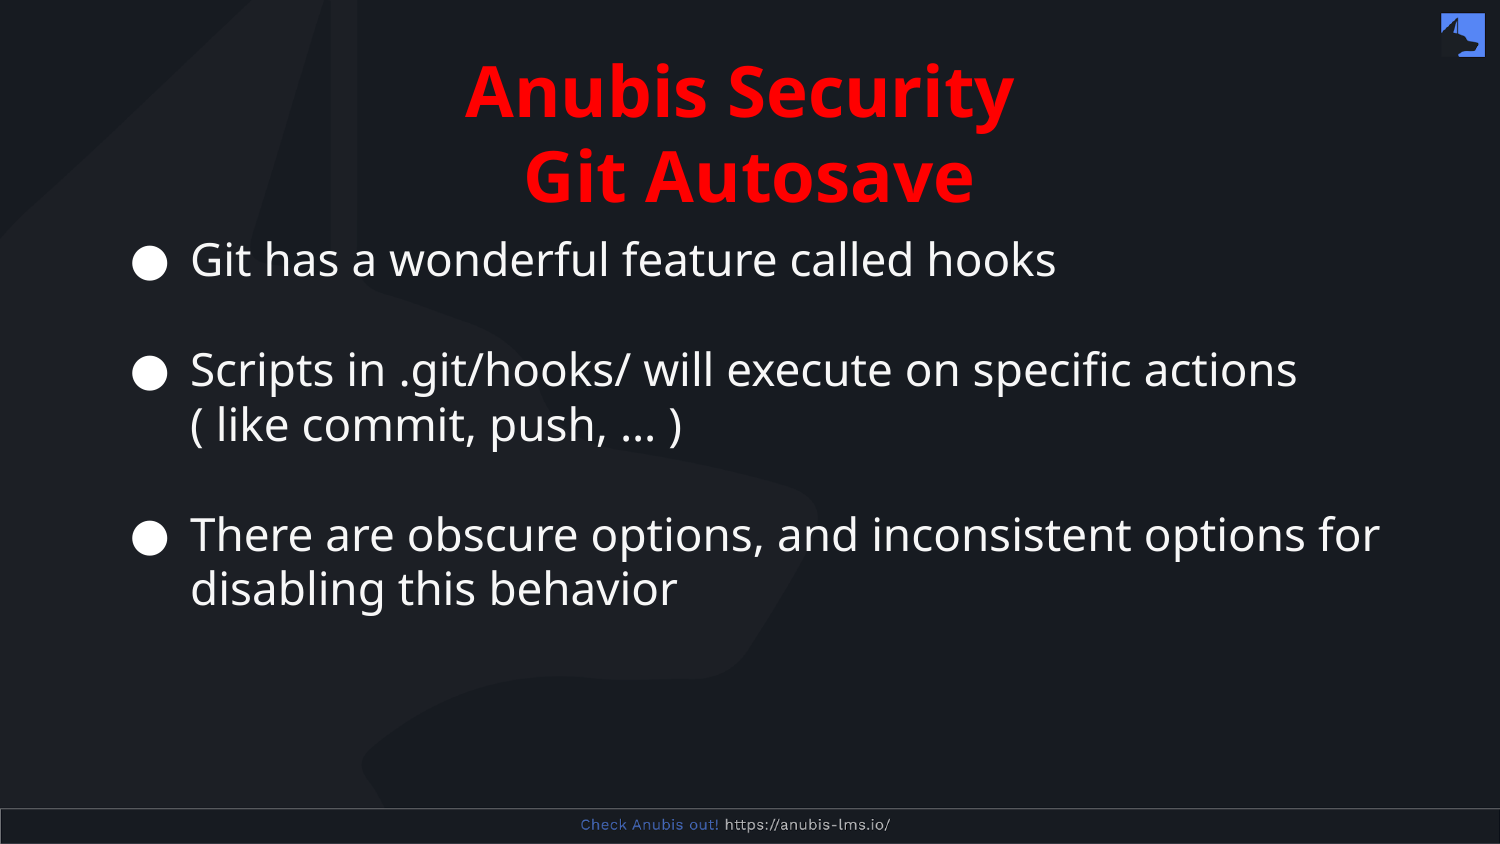

Anubis Security
Git Autosave
# Git has a wonderful feature called hooks
Scripts in .git/hooks/ will execute on specific actions ( like commit, push, … )
There are obscure options, and inconsistent options for disabling this behavior